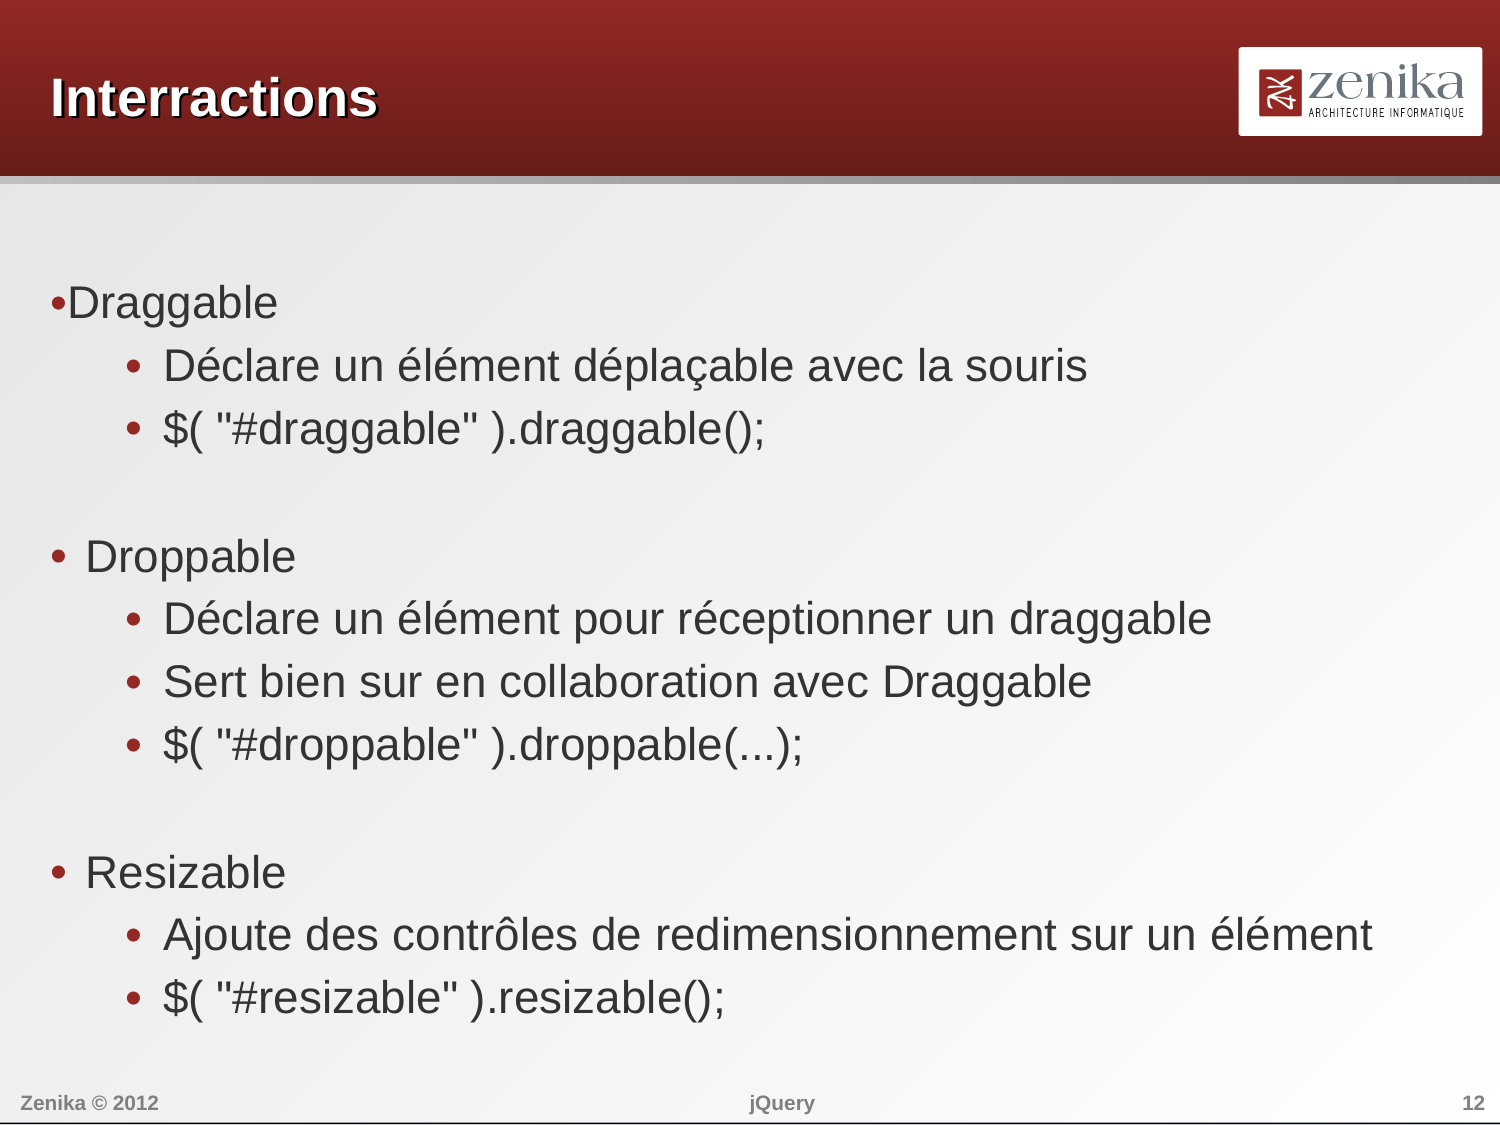

# Interractions
Draggable
Déclare un élément déplaçable avec la souris
$( "#draggable" ).draggable();
Droppable
Déclare un élément pour réceptionner un draggable
Sert bien sur en collaboration avec Draggable
$( "#droppable" ).droppable(...);
Resizable
Ajoute des contrôles de redimensionnement sur un élément
$( "#resizable" ).resizable();